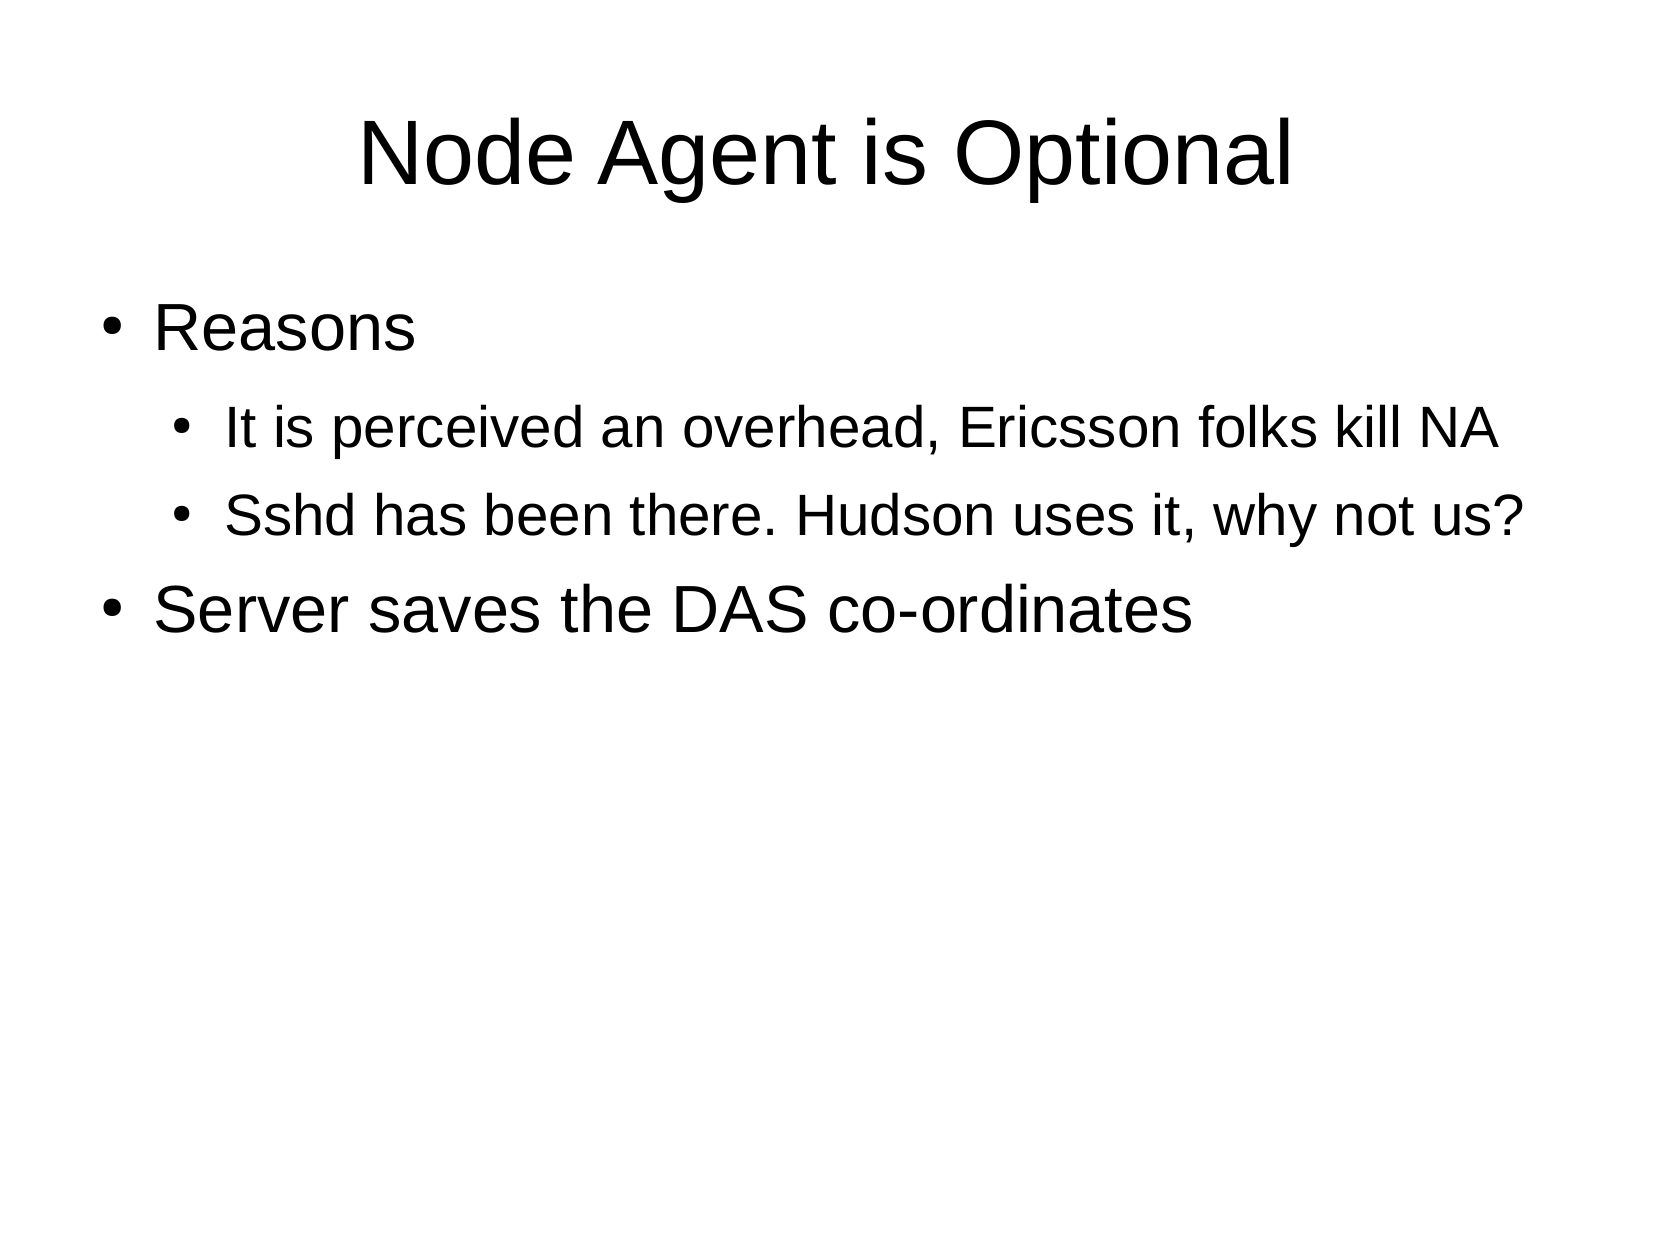

# Node Agent is Optional
Reasons
It is perceived an overhead, Ericsson folks kill NA
Sshd has been there. Hudson uses it, why not us?
Server saves the DAS co-ordinates